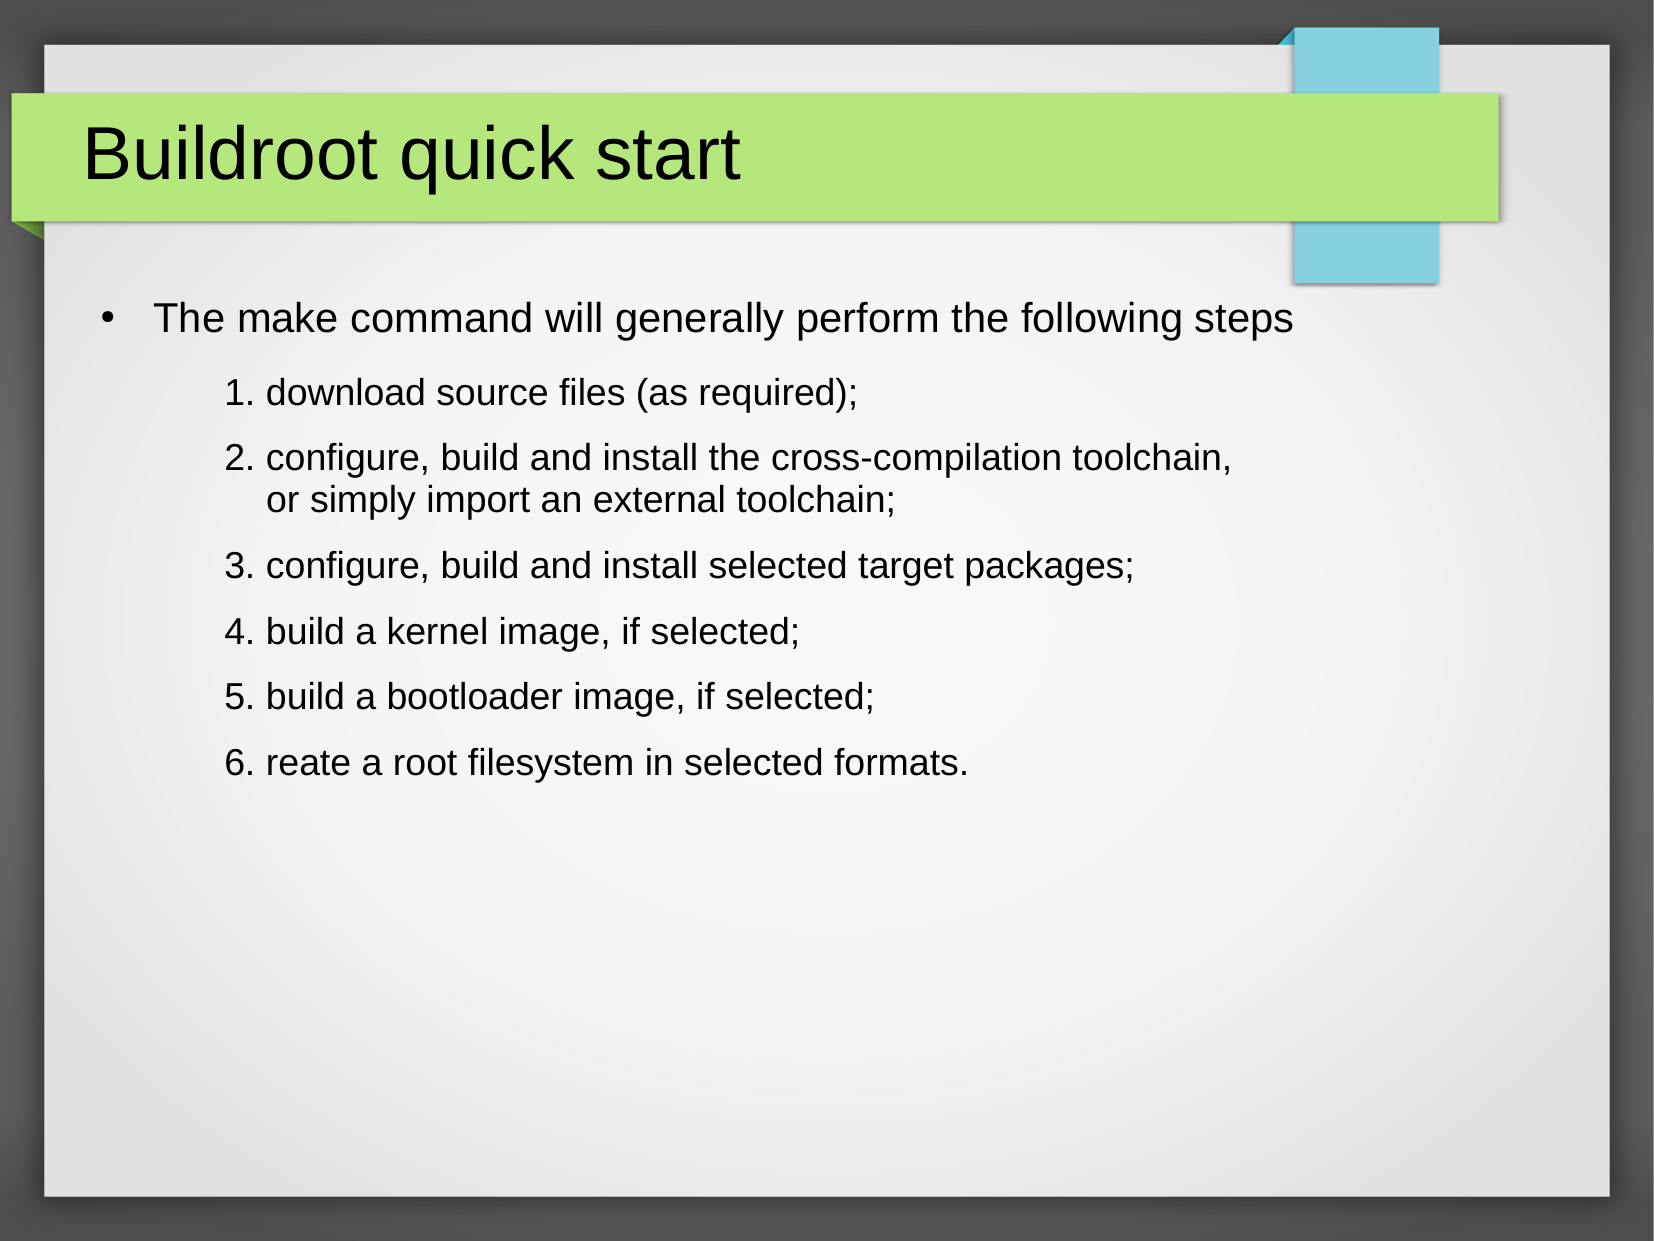

# Buildroot quick start
The make command will generally perform the following steps
1. download source files (as required);
2. configure, build and install the cross-compilation toolchain,
 or simply import an external toolchain;
3. configure, build and install selected target packages;
4. build a kernel image, if selected;
5. build a bootloader image, if selected;
6. reate a root filesystem in selected formats.